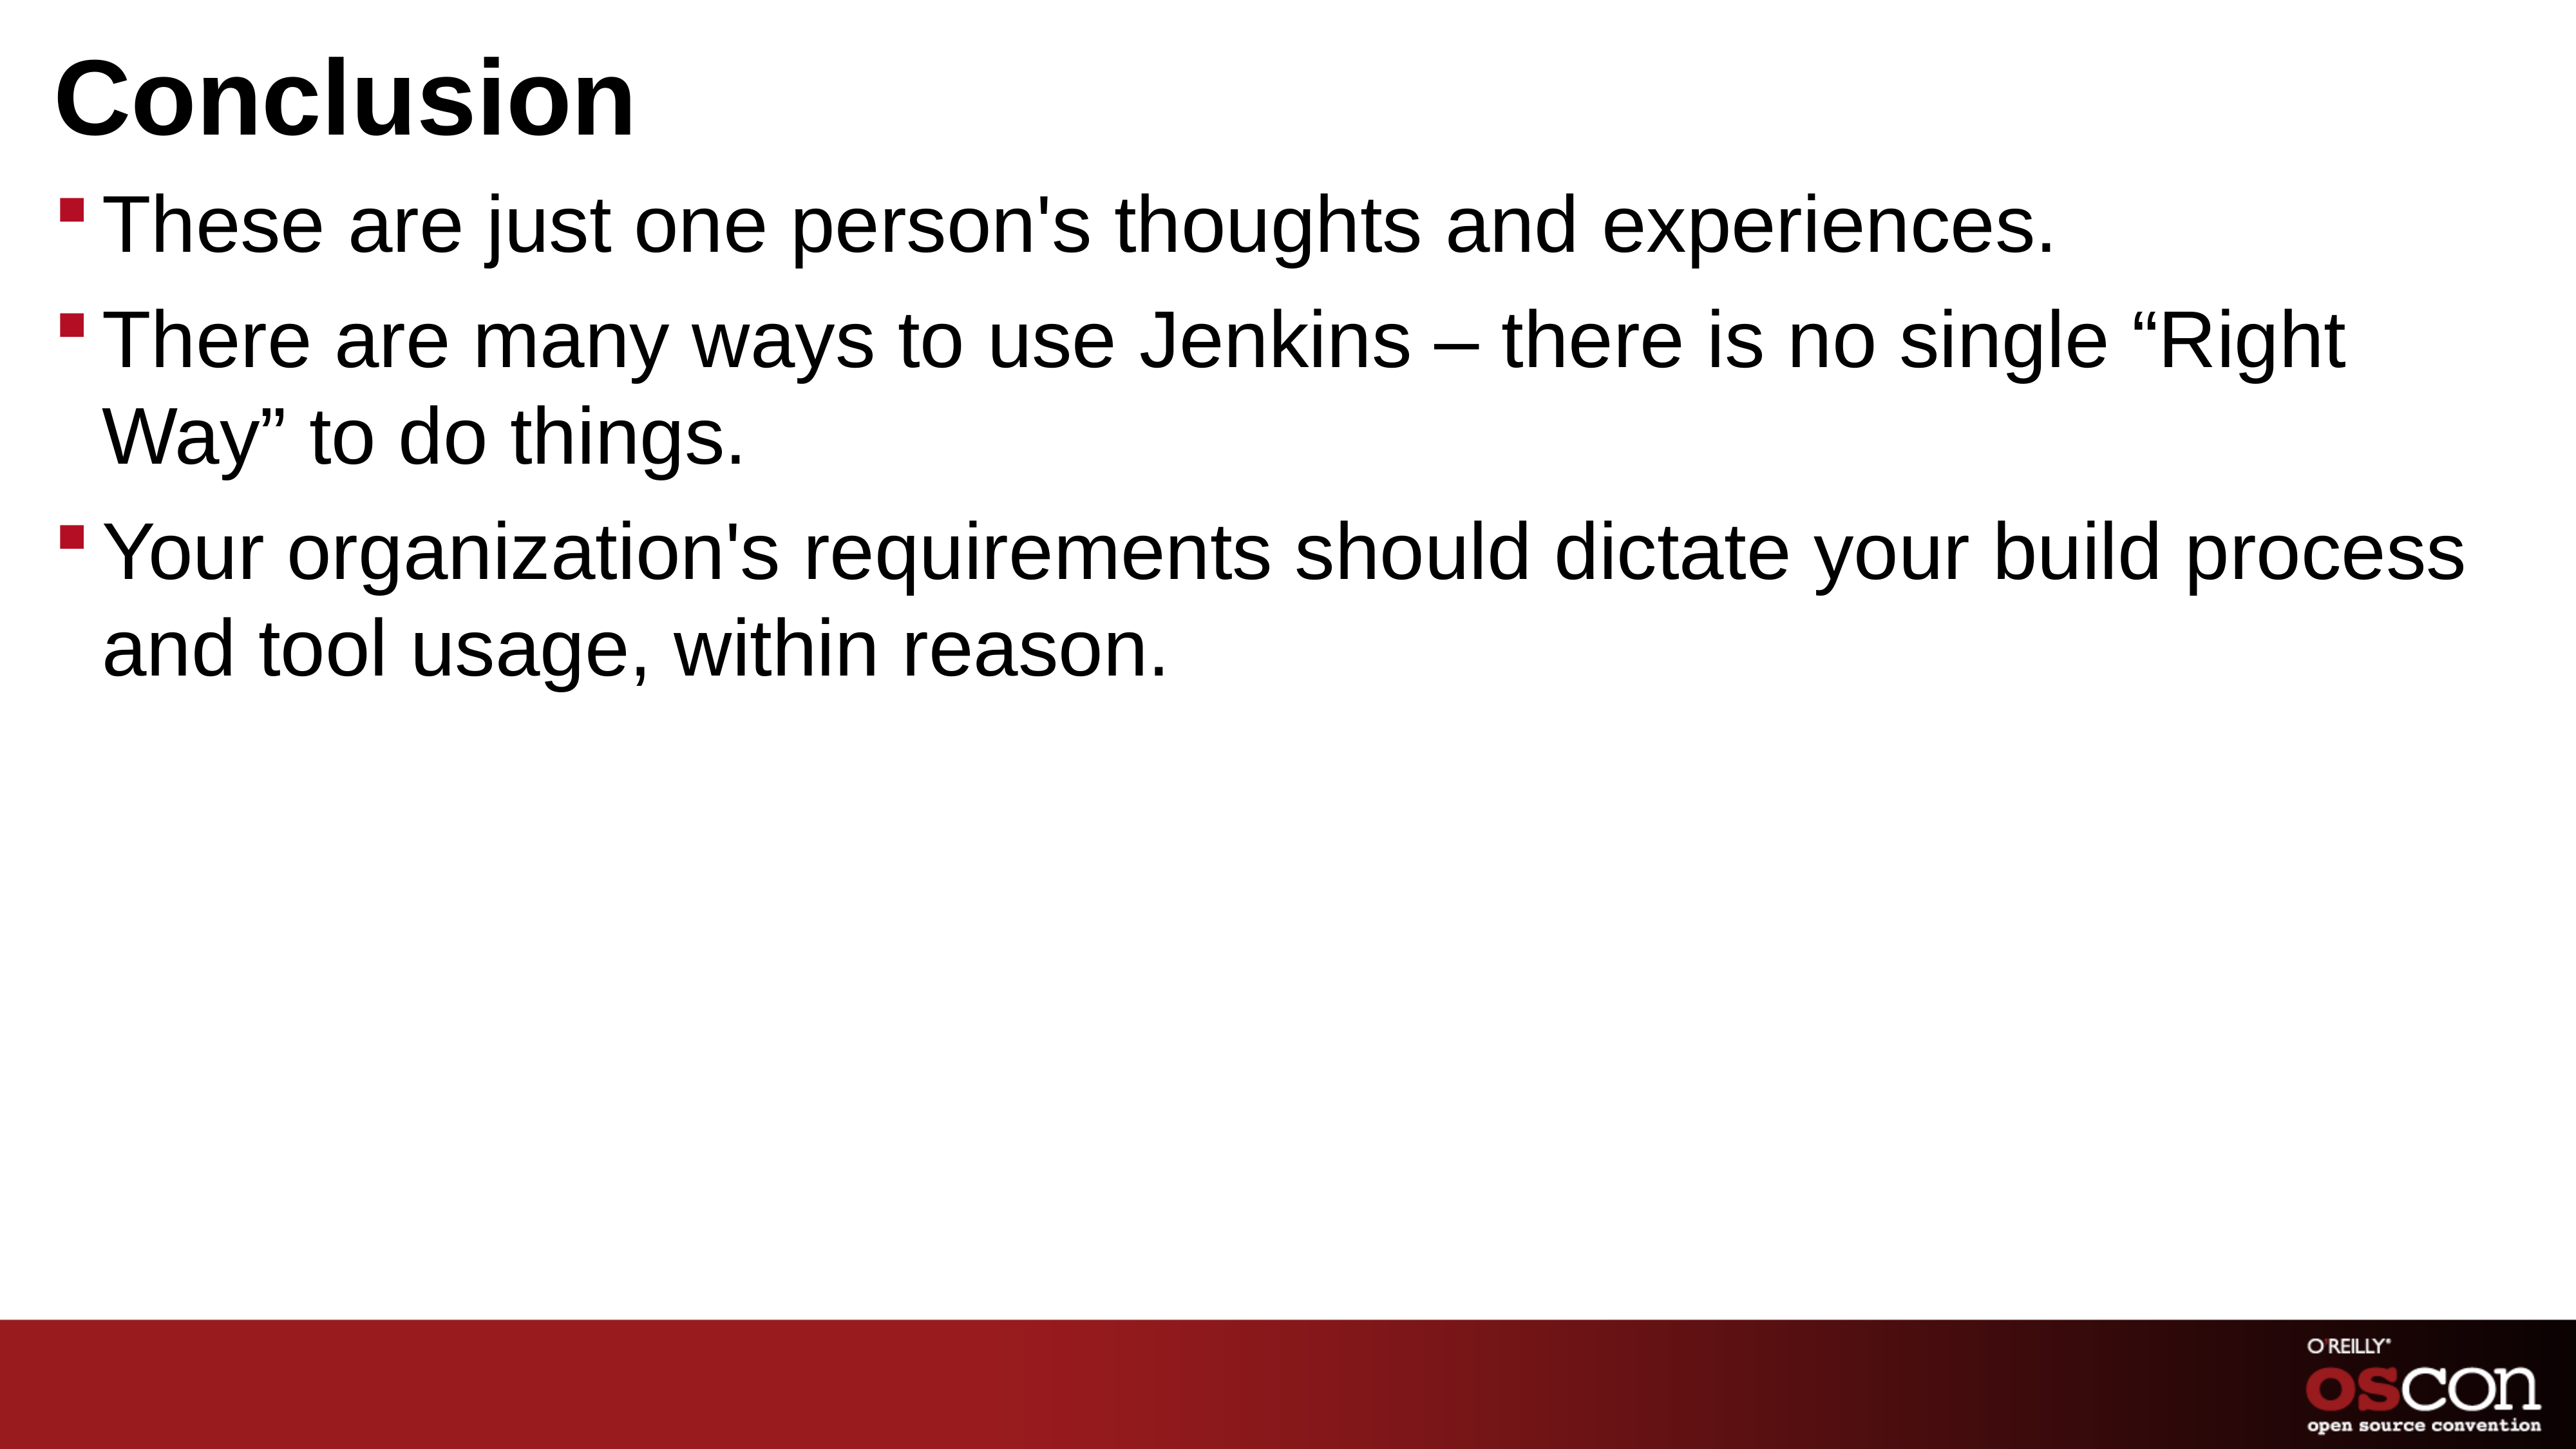

# Conclusion
These are just one person's thoughts and experiences.
There are many ways to use Jenkins – there is no single “Right Way” to do things.
Your organization's requirements should dictate your build process and tool usage, within reason.